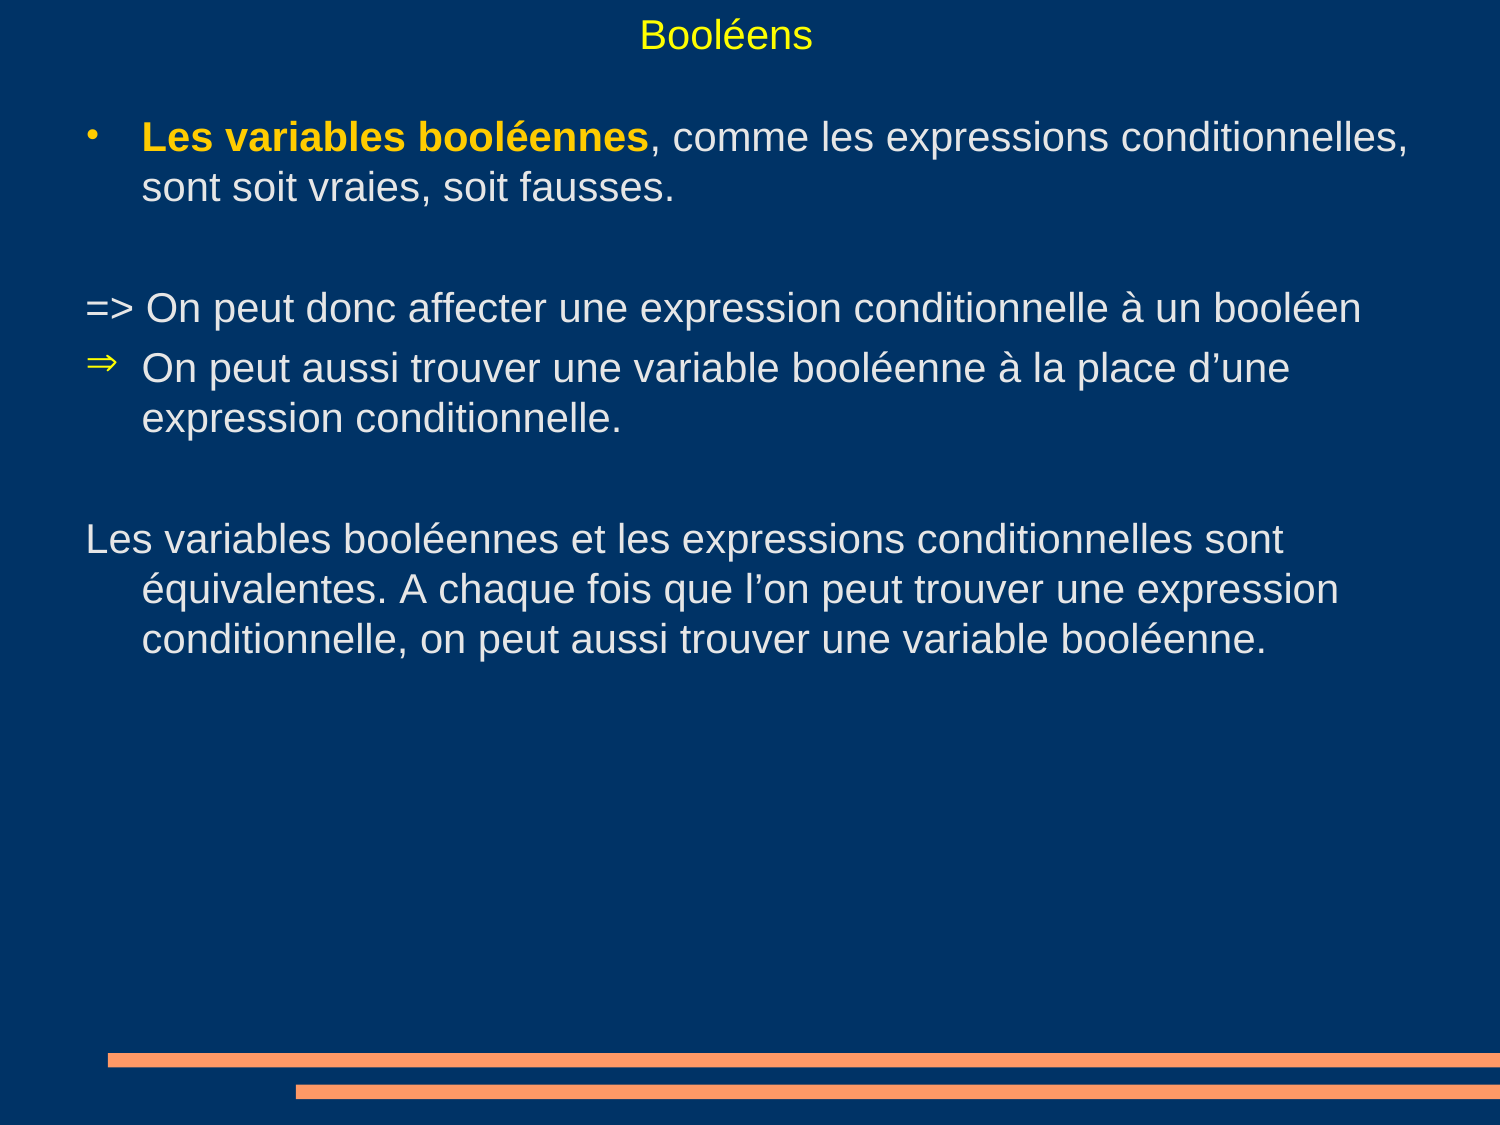

Booléens
# Les variables booléennes, comme les expressions conditionnelles, sont soit vraies, soit fausses.
=> On peut donc affecter une expression conditionnelle à un booléen
On peut aussi trouver une variable booléenne à la place d’une expression conditionnelle.
Les variables booléennes et les expressions conditionnelles sont équivalentes. A chaque fois que l’on peut trouver une expression conditionnelle, on peut aussi trouver une variable booléenne.